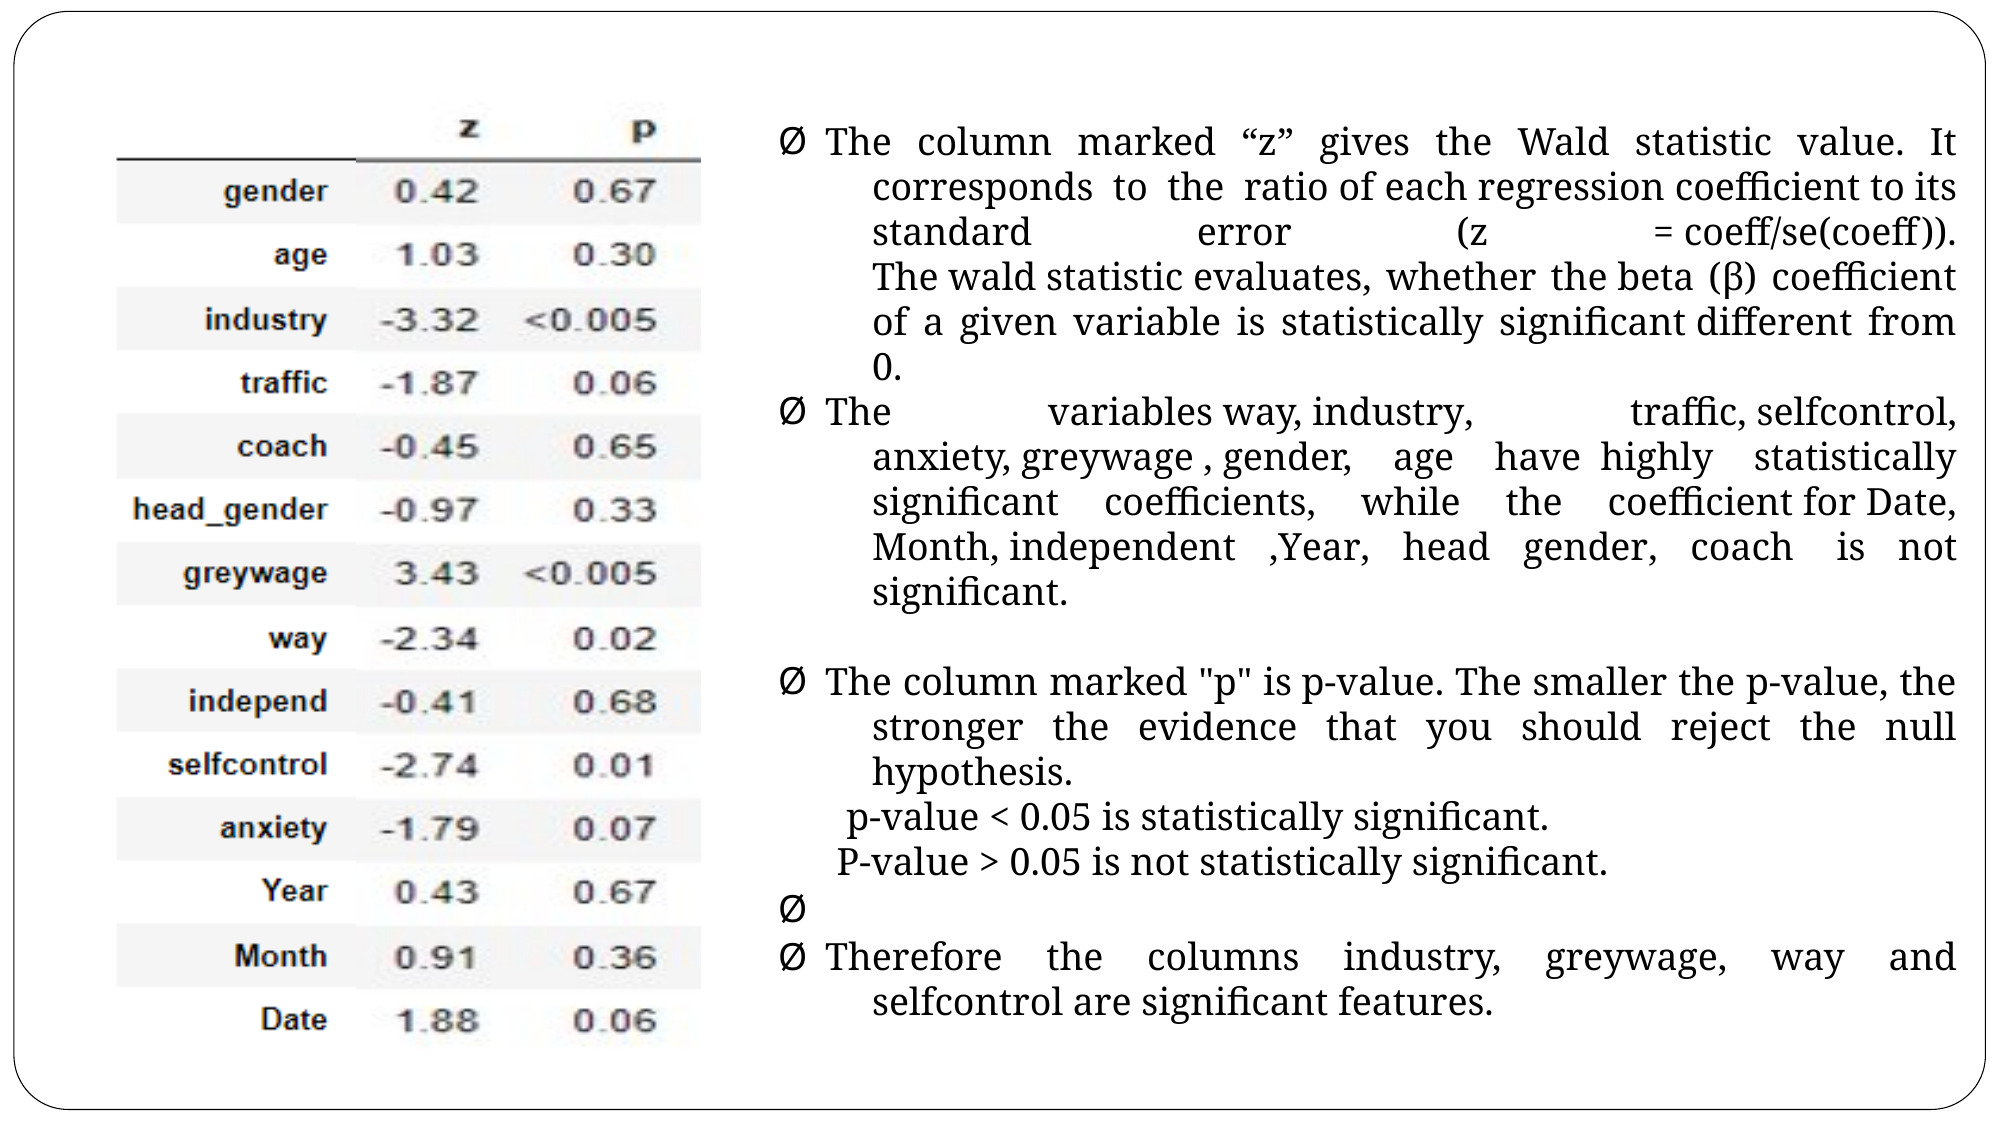

The column marked “z” gives the Wald statistic value. It corresponds  to  the  ratio of ​each regression coefficient to its standard error (z = coeff/se(coeff)). The wald statistic evaluates, whether the beta (β) coefficient of a given variable is statistically significant different from 0.
The variables way, industry, traffic, selfcontrol, anxiety, greywage , gender, age have  highly statistically significant coefficients, while the coefficient for Date, Month, independent ,Year, head gender, coach  is not significant.
The column marked "p" is p-value. The smaller the p-value, the stronger the evidence that you should reject the null hypothesis.
       p-value < 0.05 is statistically significant.
      P-value > 0.05 is not statistically significant.
Therefore the columns industry, greywage, way and selfcontrol are significant features.